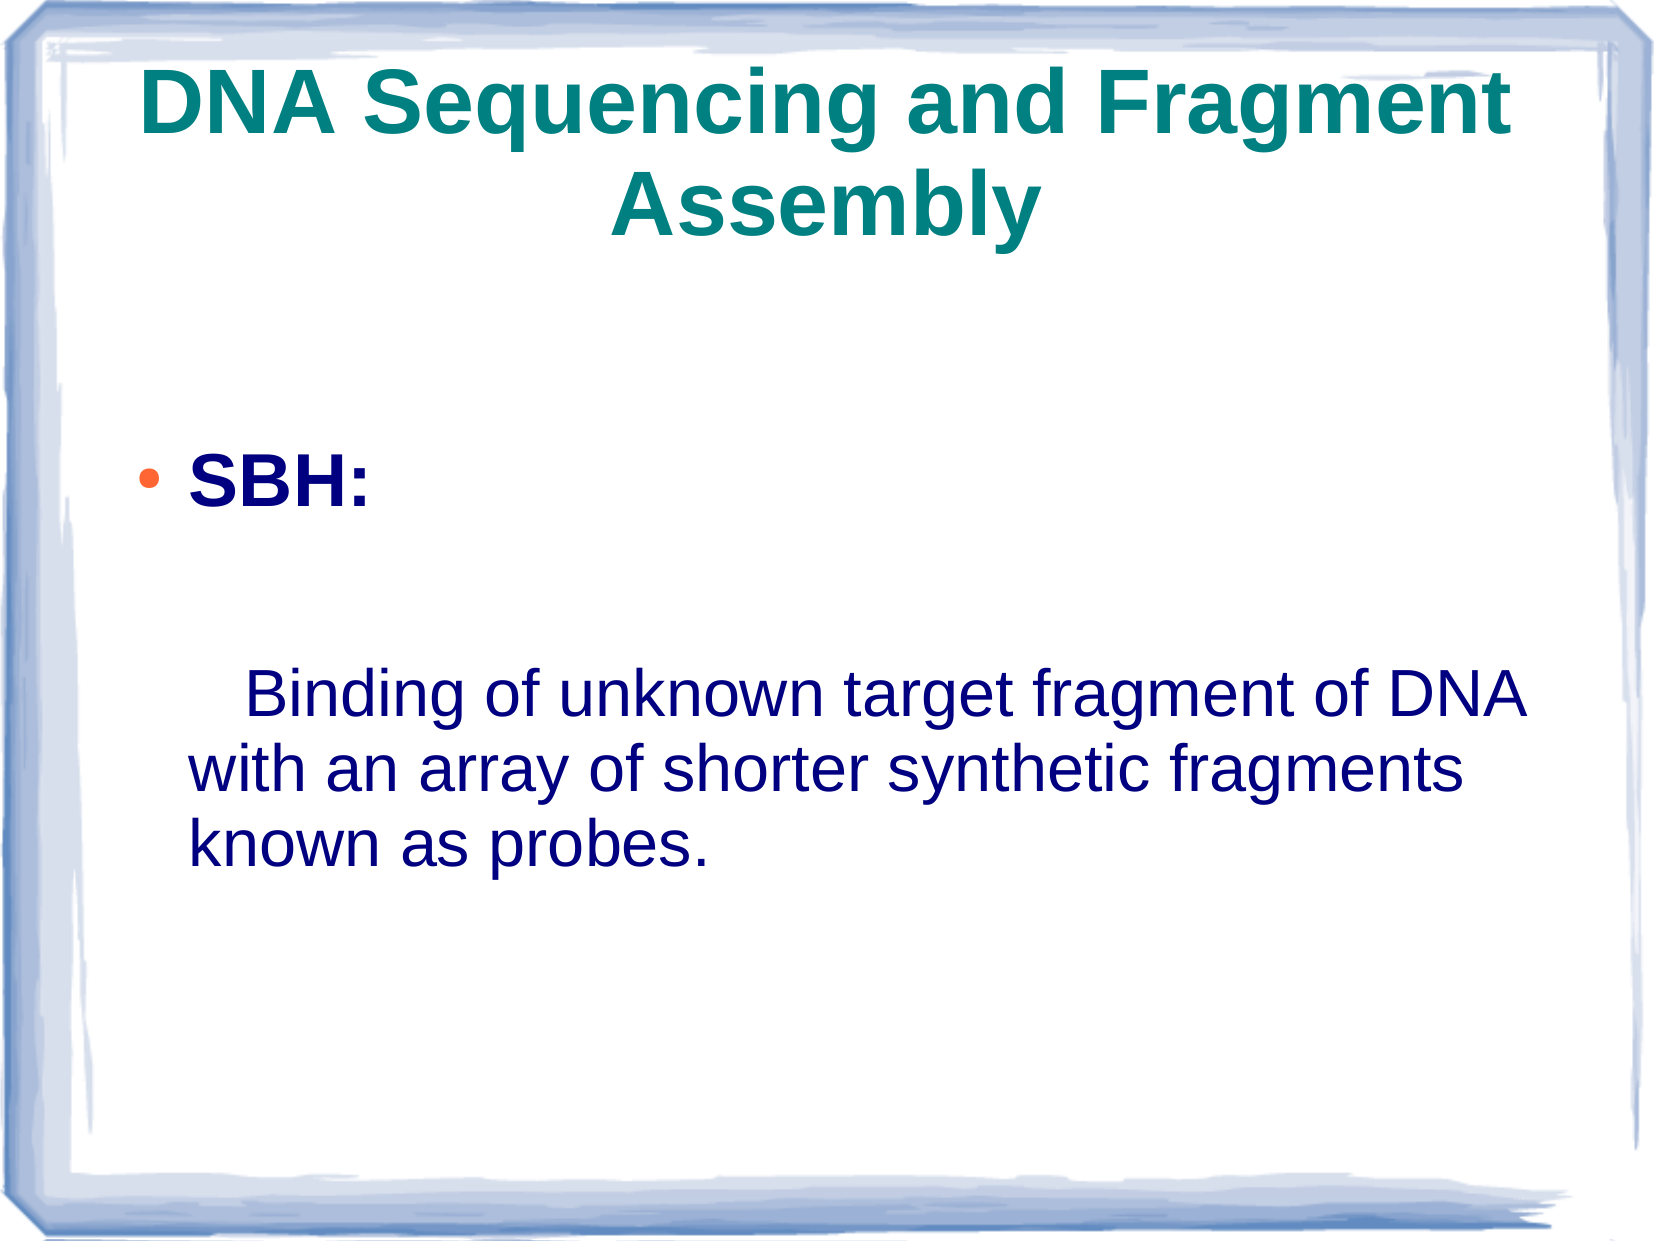

# DNA Sequencing and Fragment Assembly
SBH:
 Binding of unknown target fragment of DNA with an array of shorter synthetic fragments known as probes.